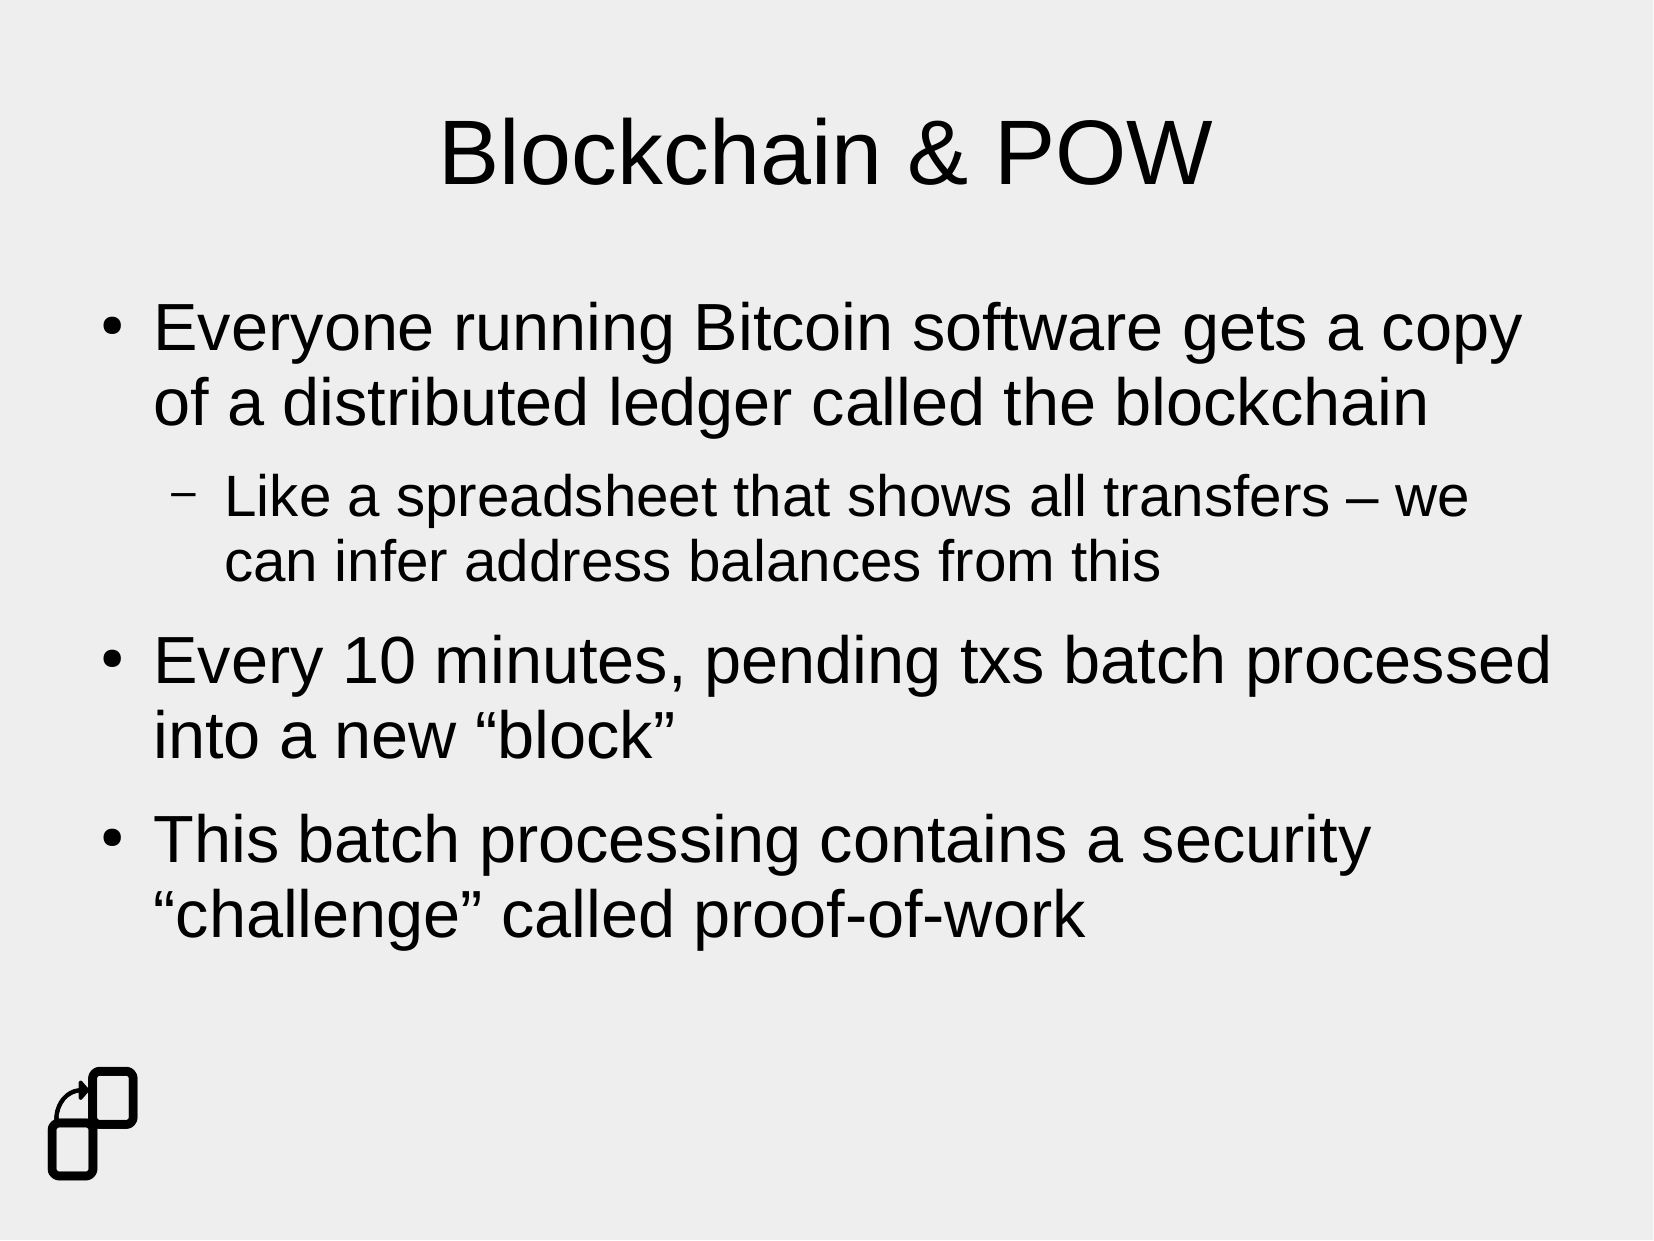

# Blockchain & POW
Everyone running Bitcoin software gets a copy of a distributed ledger called the blockchain
Like a spreadsheet that shows all transfers – we can infer address balances from this
Every 10 minutes, pending txs batch processed into a new “block”
This batch processing contains a security “challenge” called proof-of-work